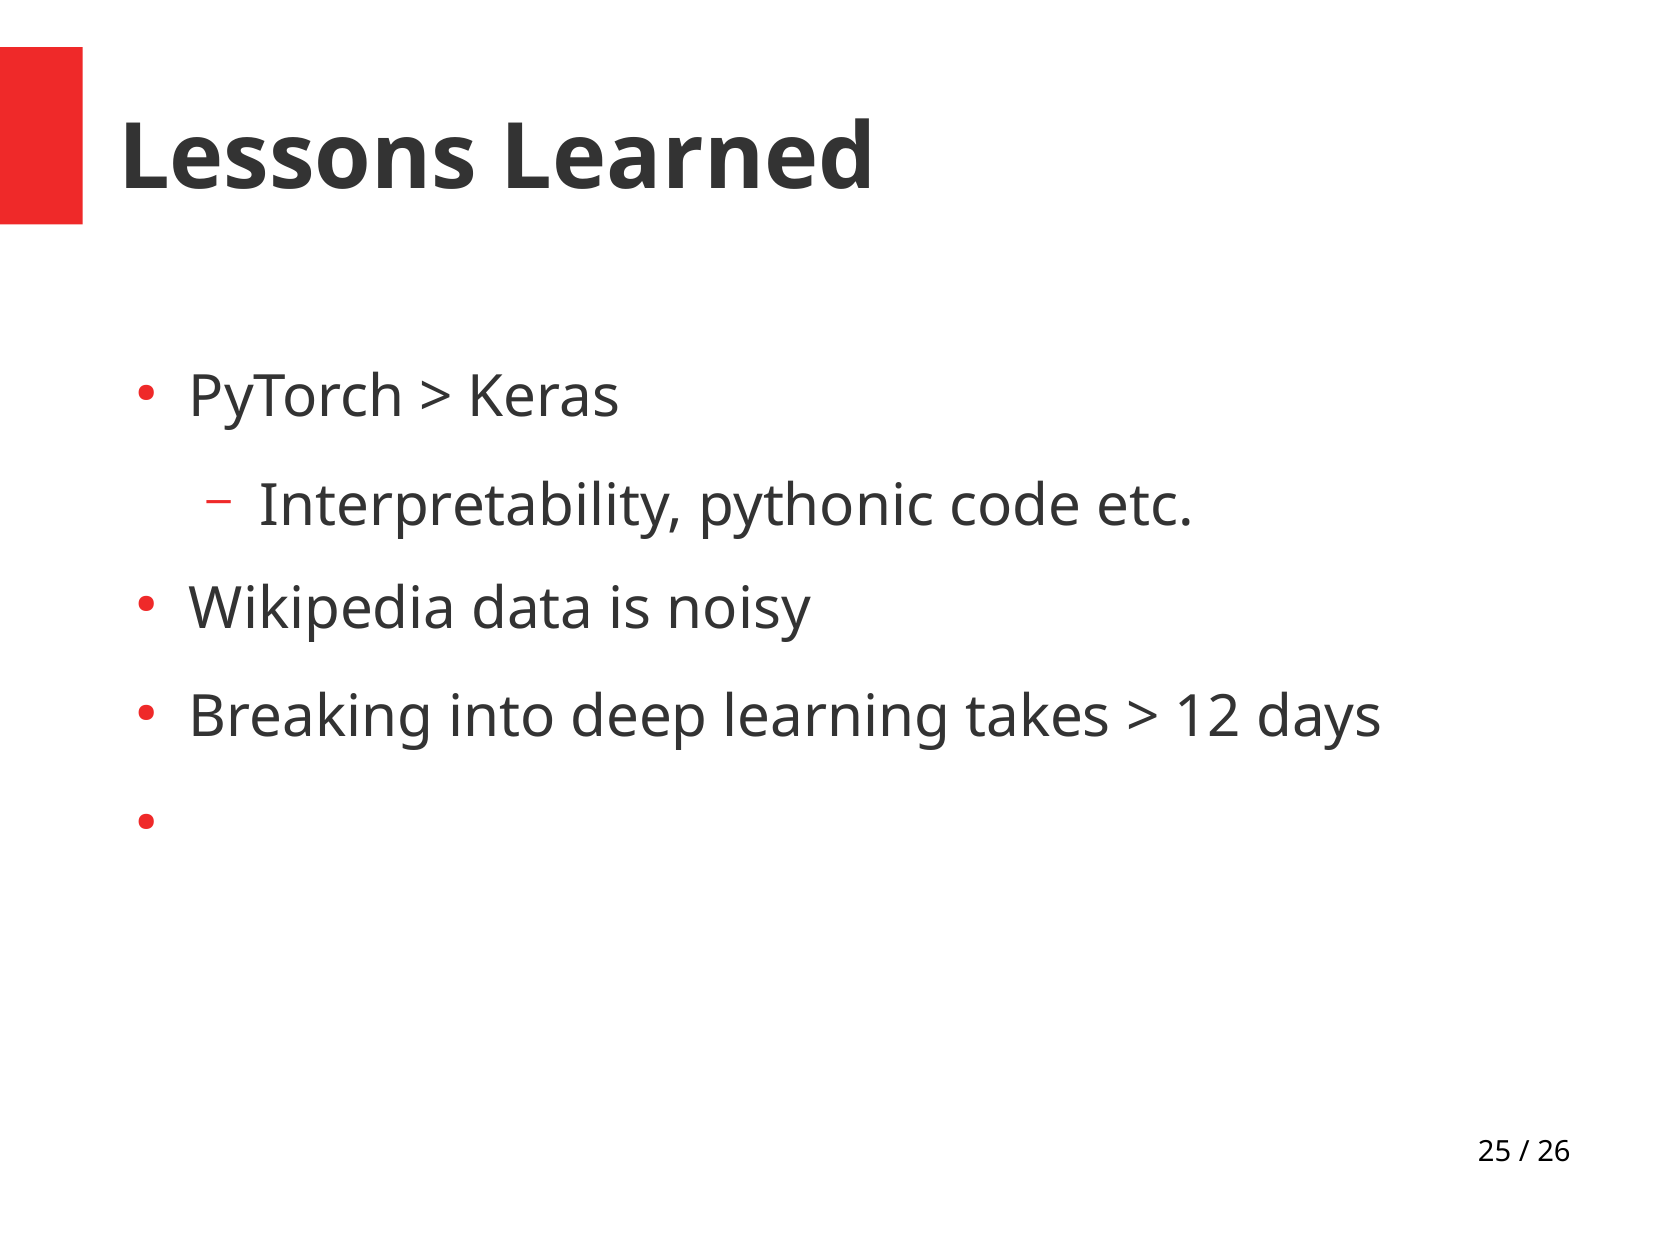

# Lessons Learned
PyTorch > Keras
Interpretability, pythonic code etc.
Wikipedia data is noisy
Breaking into deep learning takes > 12 days
25